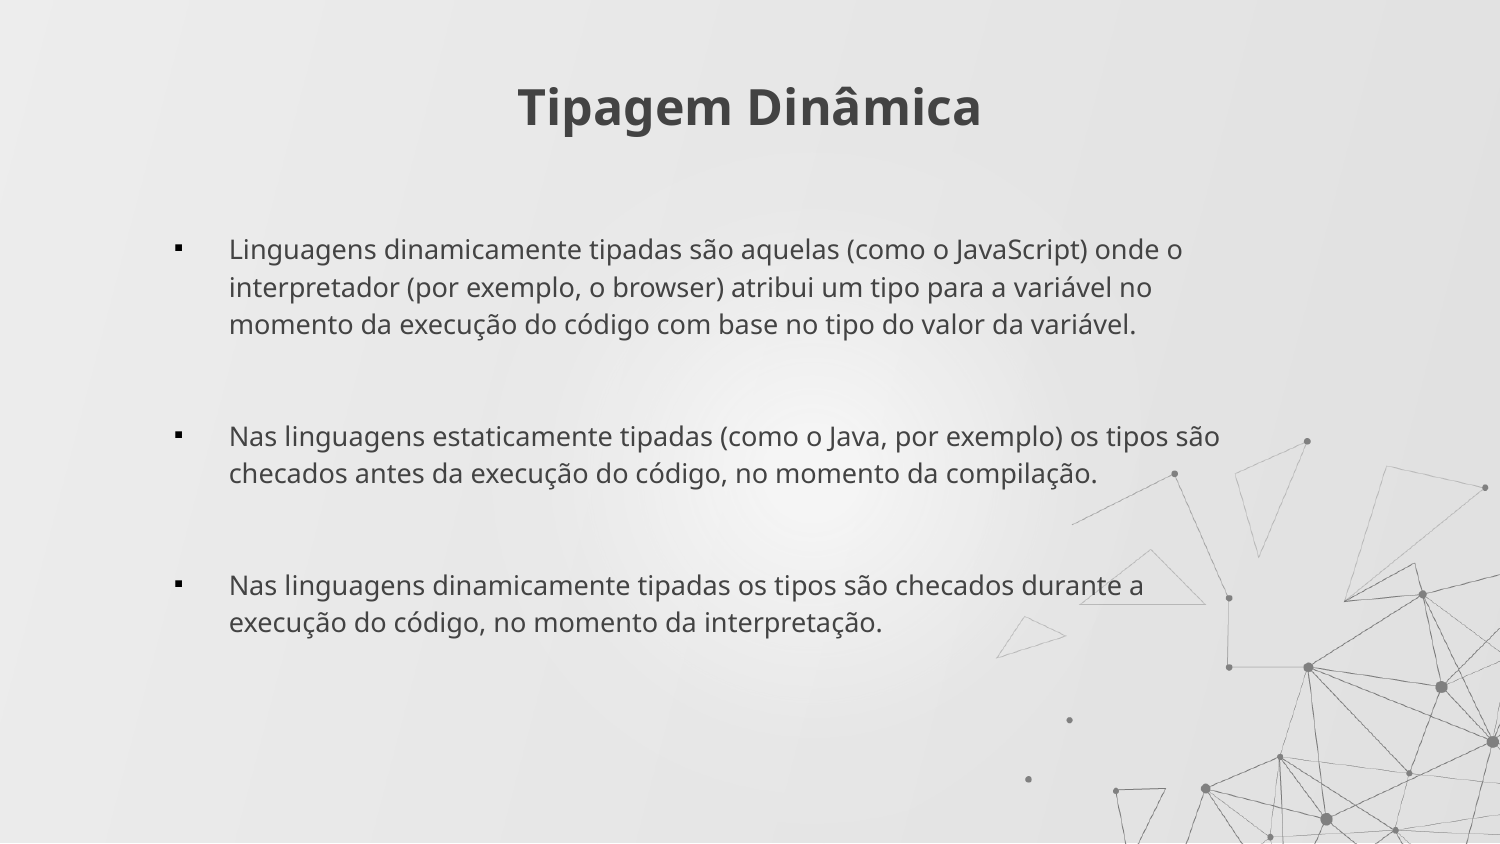

Tipagem Dinâmica
# Linguagens dinamicamente tipadas são aquelas (como o JavaScript) onde o interpretador (por exemplo, o browser) atribui um tipo para a variável no momento da execução do código com base no tipo do valor da variável.
Nas linguagens estaticamente tipadas (como o Java, por exemplo) os tipos são checados antes da execução do código, no momento da compilação.
Nas linguagens dinamicamente tipadas os tipos são checados durante a execução do código, no momento da interpretação.